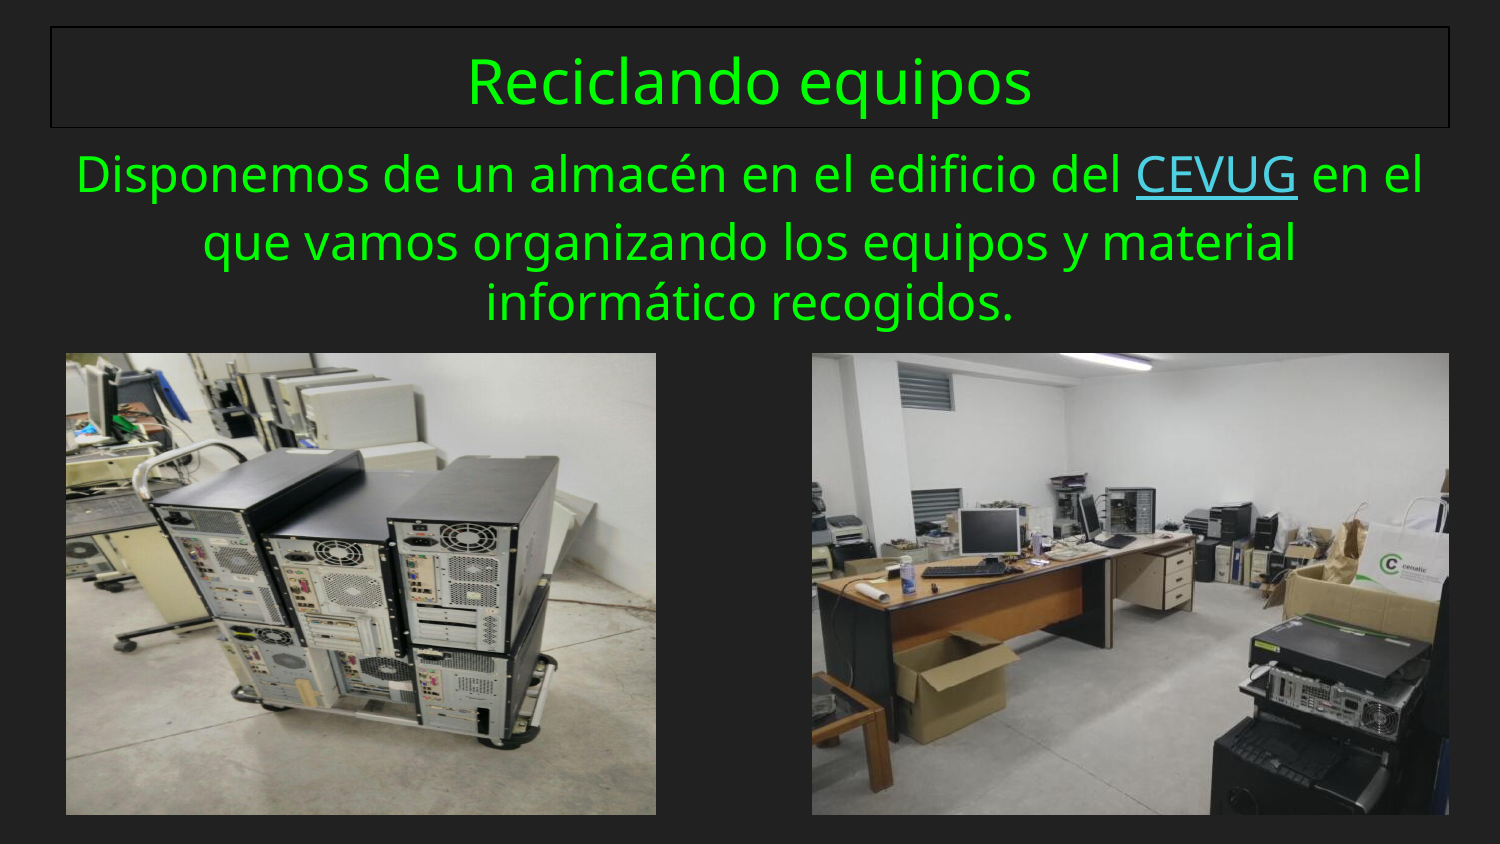

# Reciclando equipos
Disponemos de un almacén en el edificio del CEVUG en el que vamos organizando los equipos y material informático recogidos.